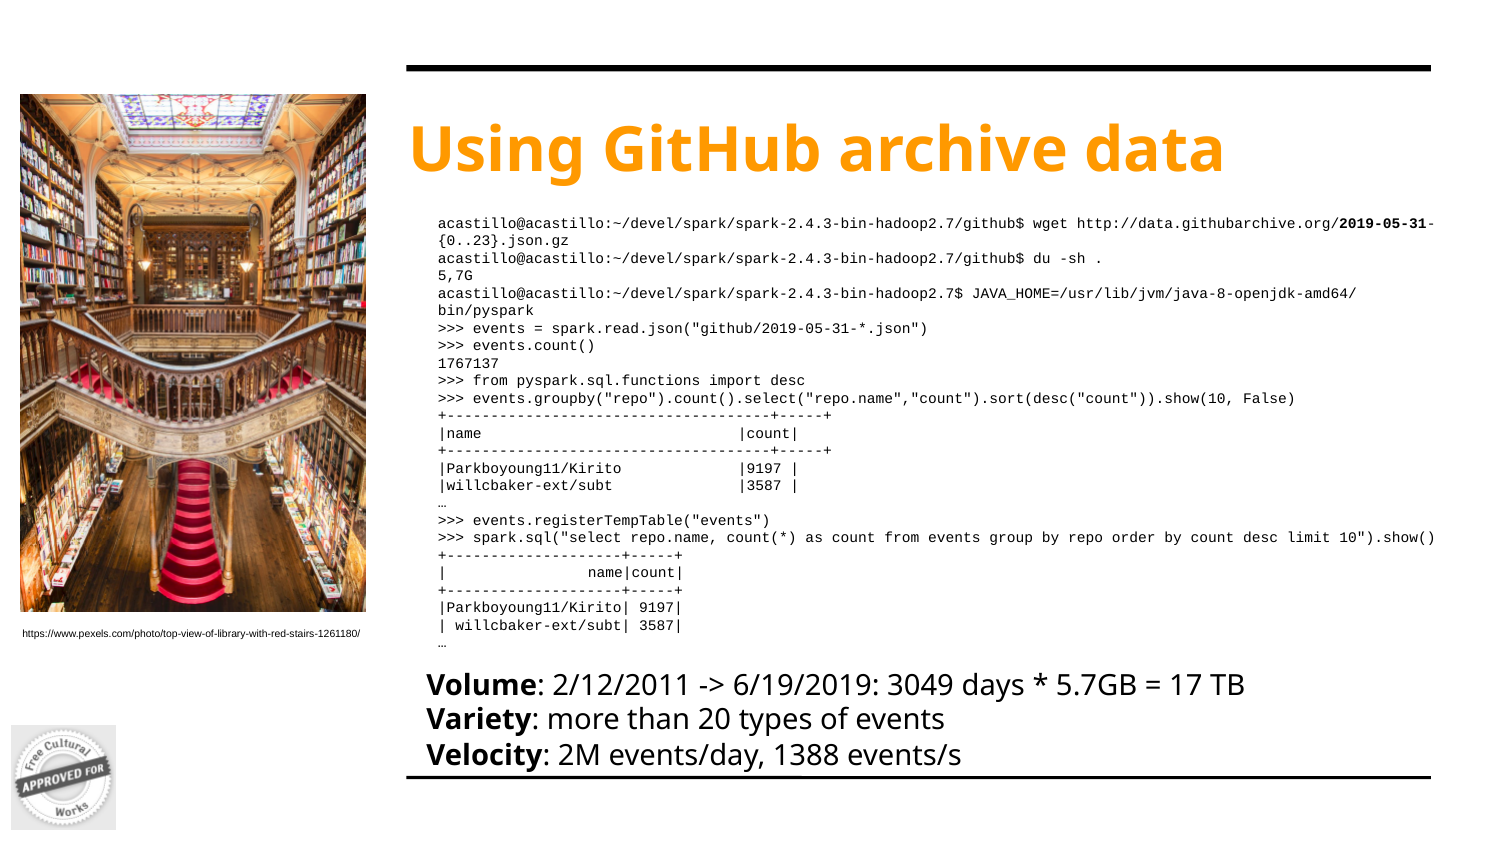

# Using GitHub archive data
acastillo@acastillo:~/devel/spark/spark-2.4.3-bin-hadoop2.7/github$ wget http://data.githubarchive.org/2019-05-31-{0..23}.json.gz
acastillo@acastillo:~/devel/spark/spark-2.4.3-bin-hadoop2.7/github$ du -sh .
5,7G
acastillo@acastillo:~/devel/spark/spark-2.4.3-bin-hadoop2.7$ JAVA_HOME=/usr/lib/jvm/java-8-openjdk-amd64/ bin/pyspark
>>> events = spark.read.json("github/2019-05-31-*.json")
>>> events.count()
1767137
>>> from pyspark.sql.functions import desc
>>> events.groupby("repo").count().select("repo.name","count").sort(desc("count")).show(10, False)
+-------------------------------------+-----+
|name 	|count|
+-------------------------------------+-----+
|Parkboyoung11/Kirito 	|9197 |
|willcbaker-ext/subt 	|3587 |
…
>>> events.registerTempTable("events")
>>> spark.sql("select repo.name, count(*) as count from events group by repo order by count desc limit 10").show()
+--------------------+-----+
| 	name|count|
+--------------------+-----+
|Parkboyoung11/Kirito| 9197|
| willcbaker-ext/subt| 3587|
…
https://www.pexels.com/photo/top-view-of-library-with-red-stairs-1261180/
Volume: 2/12/2011 -> 6/19/2019: 3049 days * 5.7GB = 17 TB
Variety: more than 20 types of events
Velocity: 2M events/day, 1388 events/s